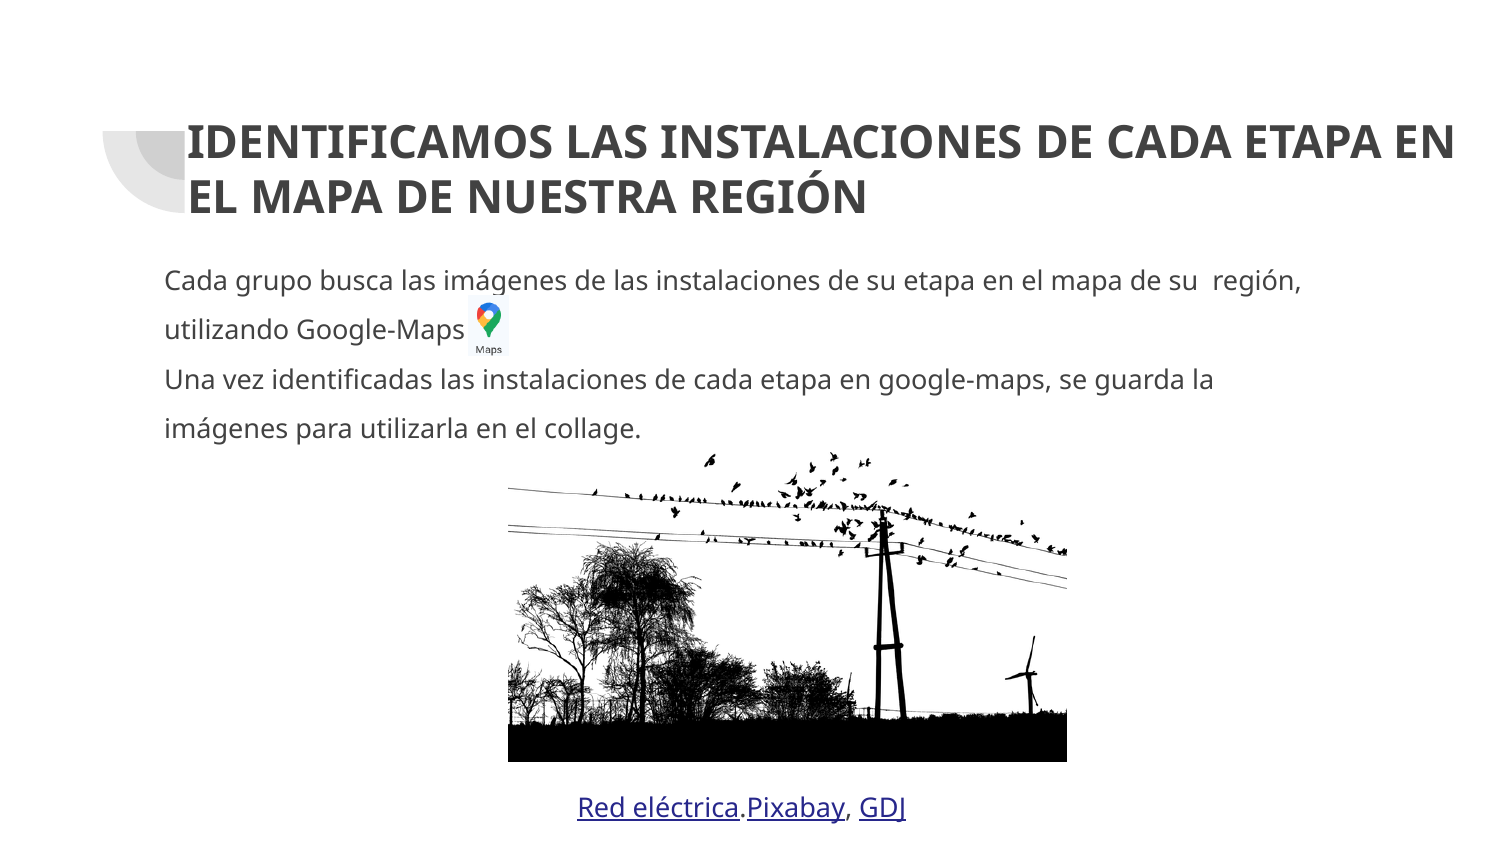

# IDENTIFICAMOS LAS INSTALACIONES DE CADA ETAPA EN EL MAPA DE NUESTRA REGIÓN
Cada grupo busca las imágenes de las instalaciones de su etapa en el mapa de su región,
utilizando Google-Maps
Una vez identificadas las instalaciones de cada etapa en google-maps, se guarda la
imágenes para utilizarla en el collage.
 Red eléctrica.Pixabay, GDJ